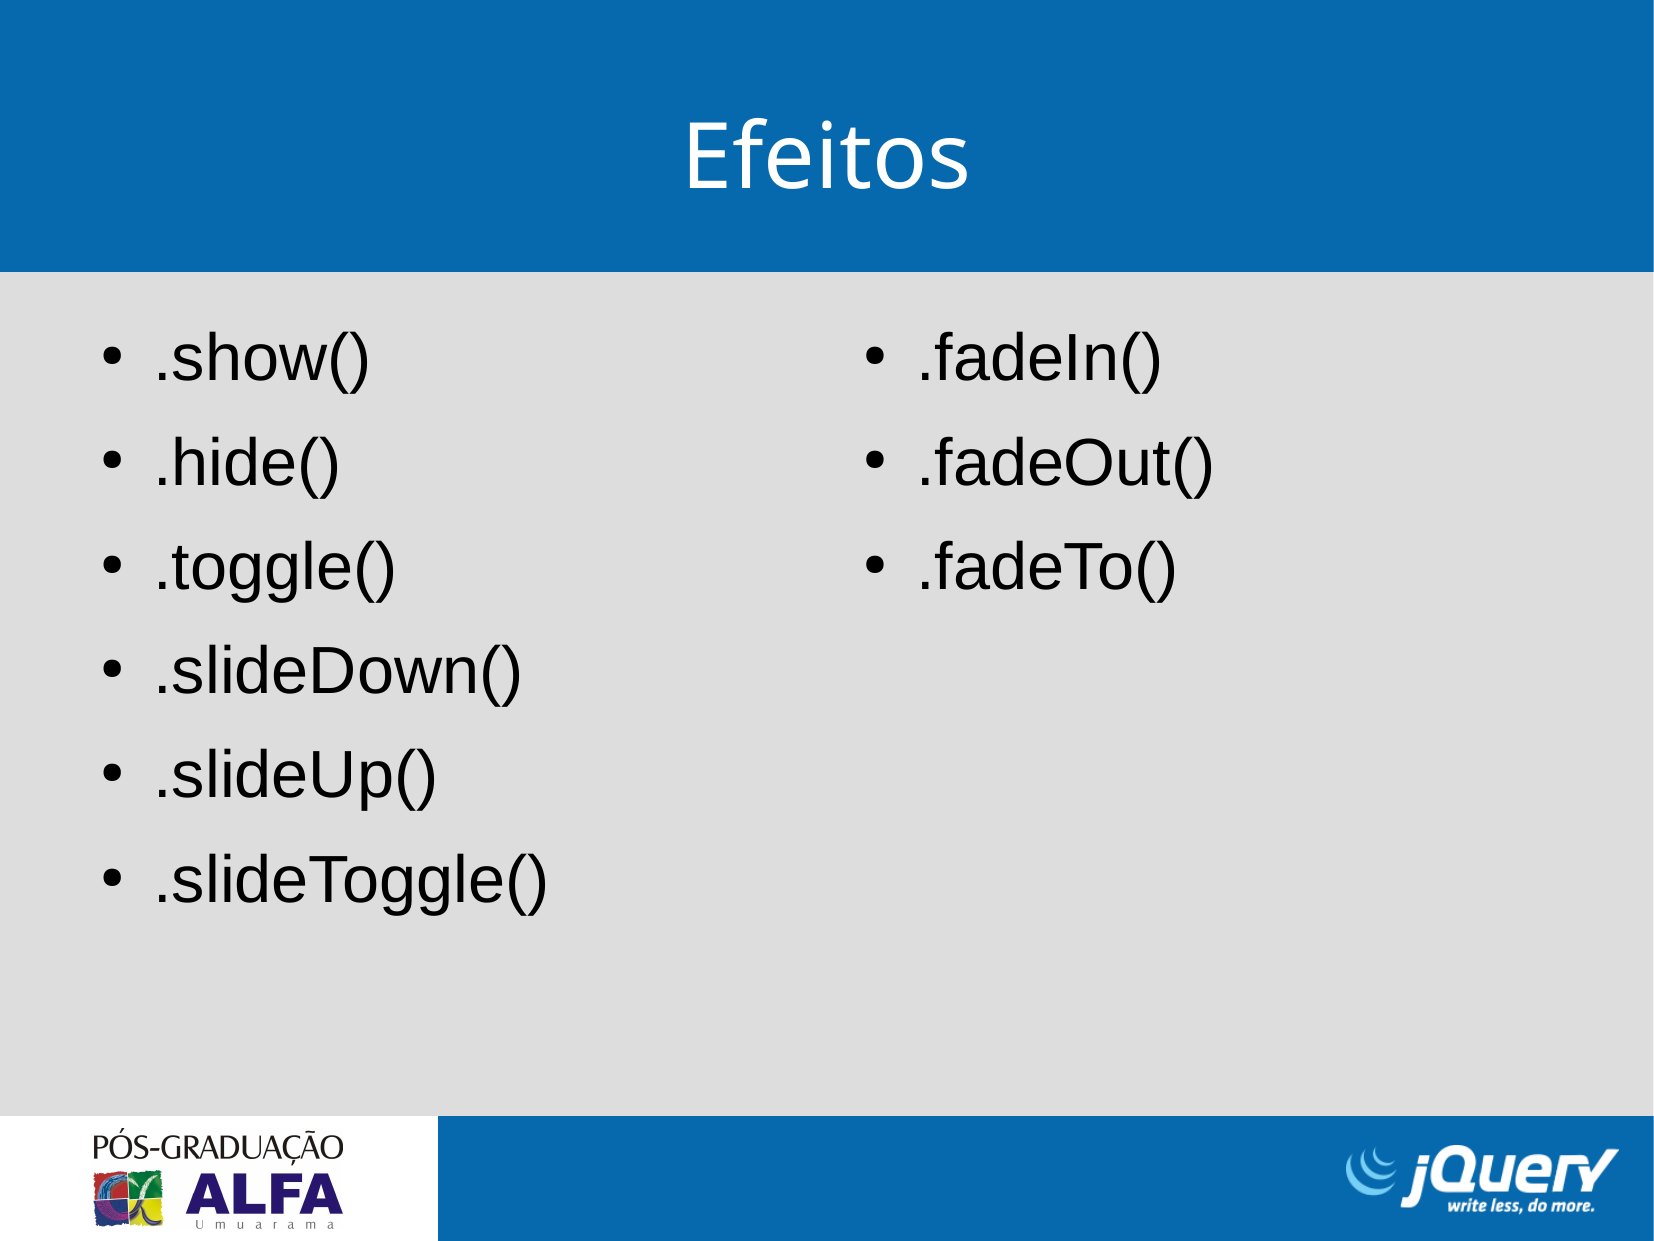

# Efeitos
.show()
.hide()
.toggle()
.slideDown()
.slideUp()
.slideToggle()
.fadeIn()
.fadeOut()
.fadeTo()